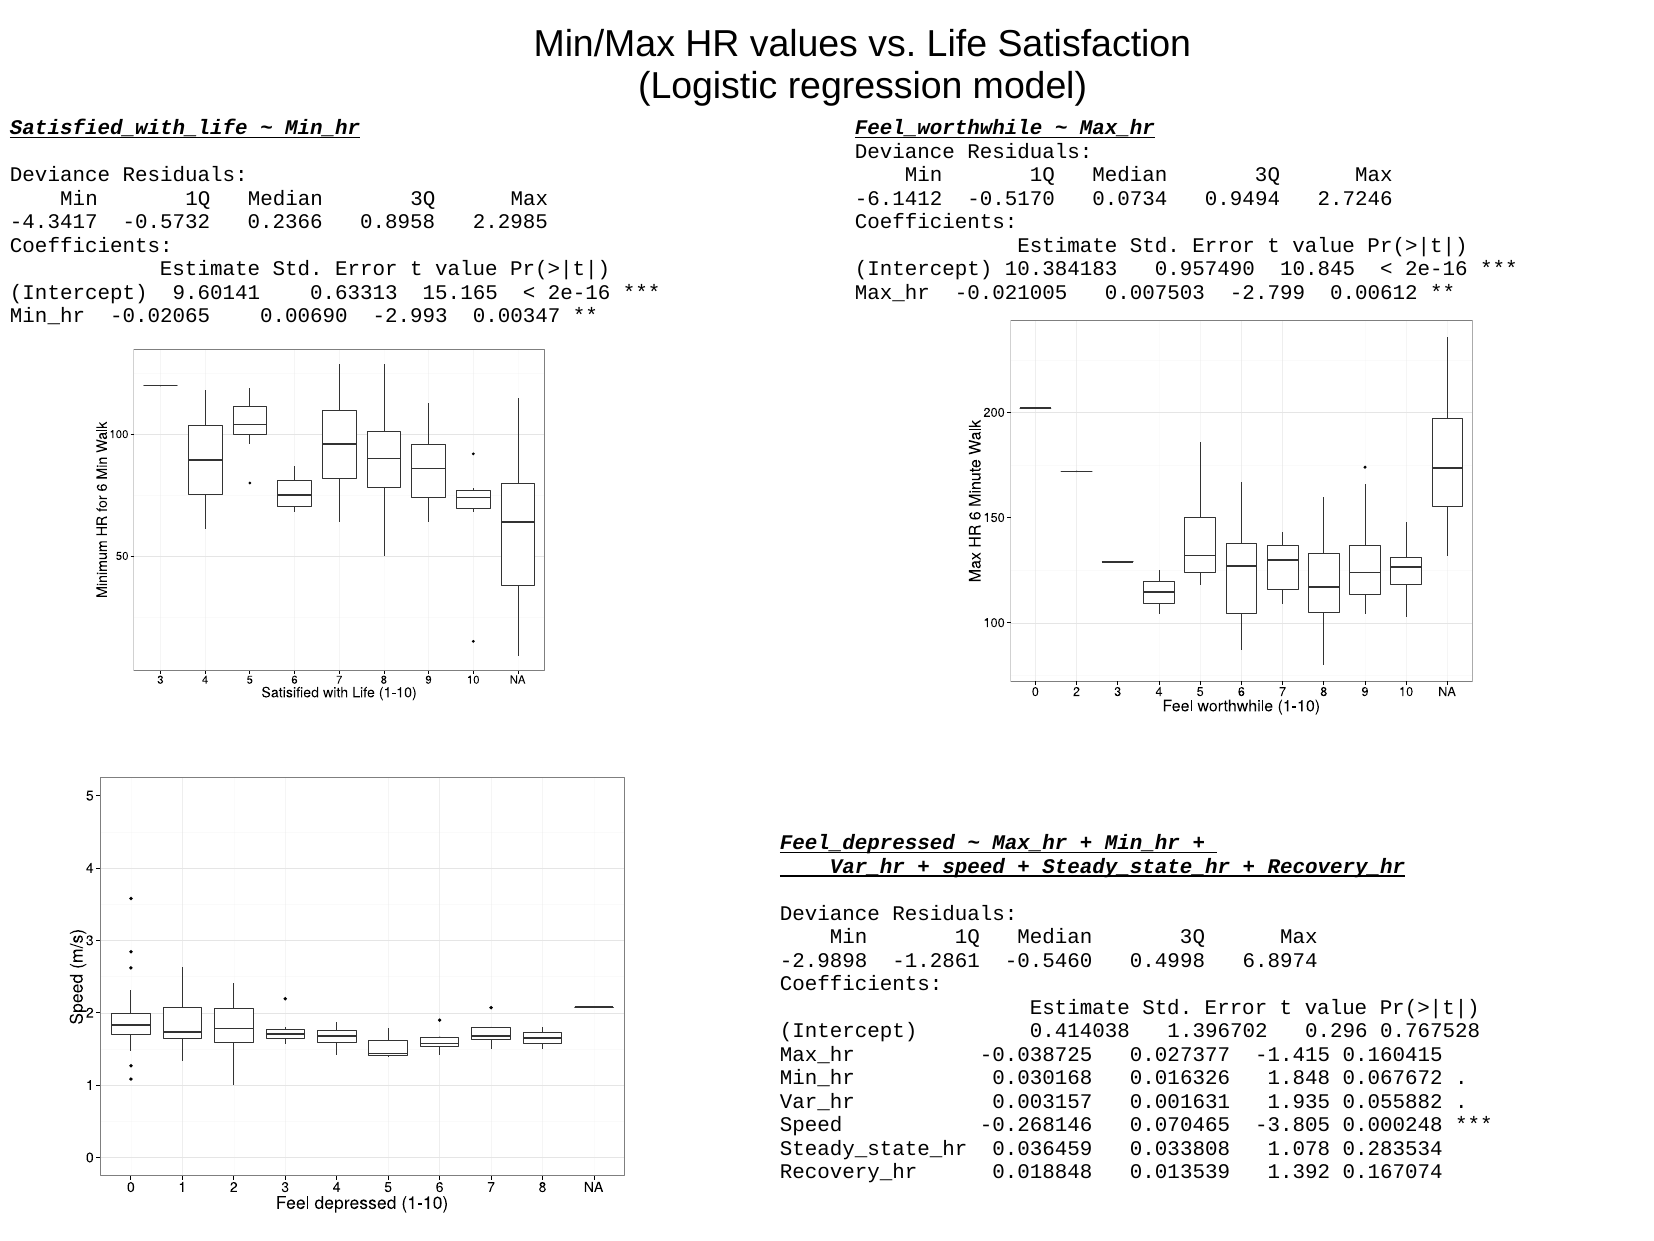

Min/Max HR values vs. Life Satisfaction
(Logistic regression model)
Satisfied_with_life ~ Min_hr
Deviance Residuals:
 Min 1Q Median 3Q Max
-4.3417 -0.5732 0.2366 0.8958 2.2985
Coefficients:
 Estimate Std. Error t value Pr(>|t|)
(Intercept) 9.60141 0.63313 15.165 < 2e-16 ***
Min_hr -0.02065 0.00690 -2.993 0.00347 **
Feel_worthwhile ~ Max_hr
Deviance Residuals:
 Min 1Q Median 3Q Max
-6.1412 -0.5170 0.0734 0.9494 2.7246
Coefficients:
 Estimate Std. Error t value Pr(>|t|)
(Intercept) 10.384183 0.957490 10.845 < 2e-16 ***
Max_hr -0.021005 0.007503 -2.799 0.00612 **
Feel_depressed ~ Max_hr + Min_hr +
 Var_hr + speed + Steady_state_hr + Recovery_hr
Deviance Residuals:
 Min 1Q Median 3Q Max
-2.9898 -1.2861 -0.5460 0.4998 6.8974
Coefficients:
 Estimate Std. Error t value Pr(>|t|)
(Intercept) 0.414038 1.396702 0.296 0.767528
Max_hr -0.038725 0.027377 -1.415 0.160415
Min_hr 0.030168 0.016326 1.848 0.067672 .
Var_hr 0.003157 0.001631 1.935 0.055882 .
Speed -0.268146 0.070465 -3.805 0.000248 ***
Steady_state_hr 0.036459 0.033808 1.078 0.283534
Recovery_hr 0.018848 0.013539 1.392 0.167074